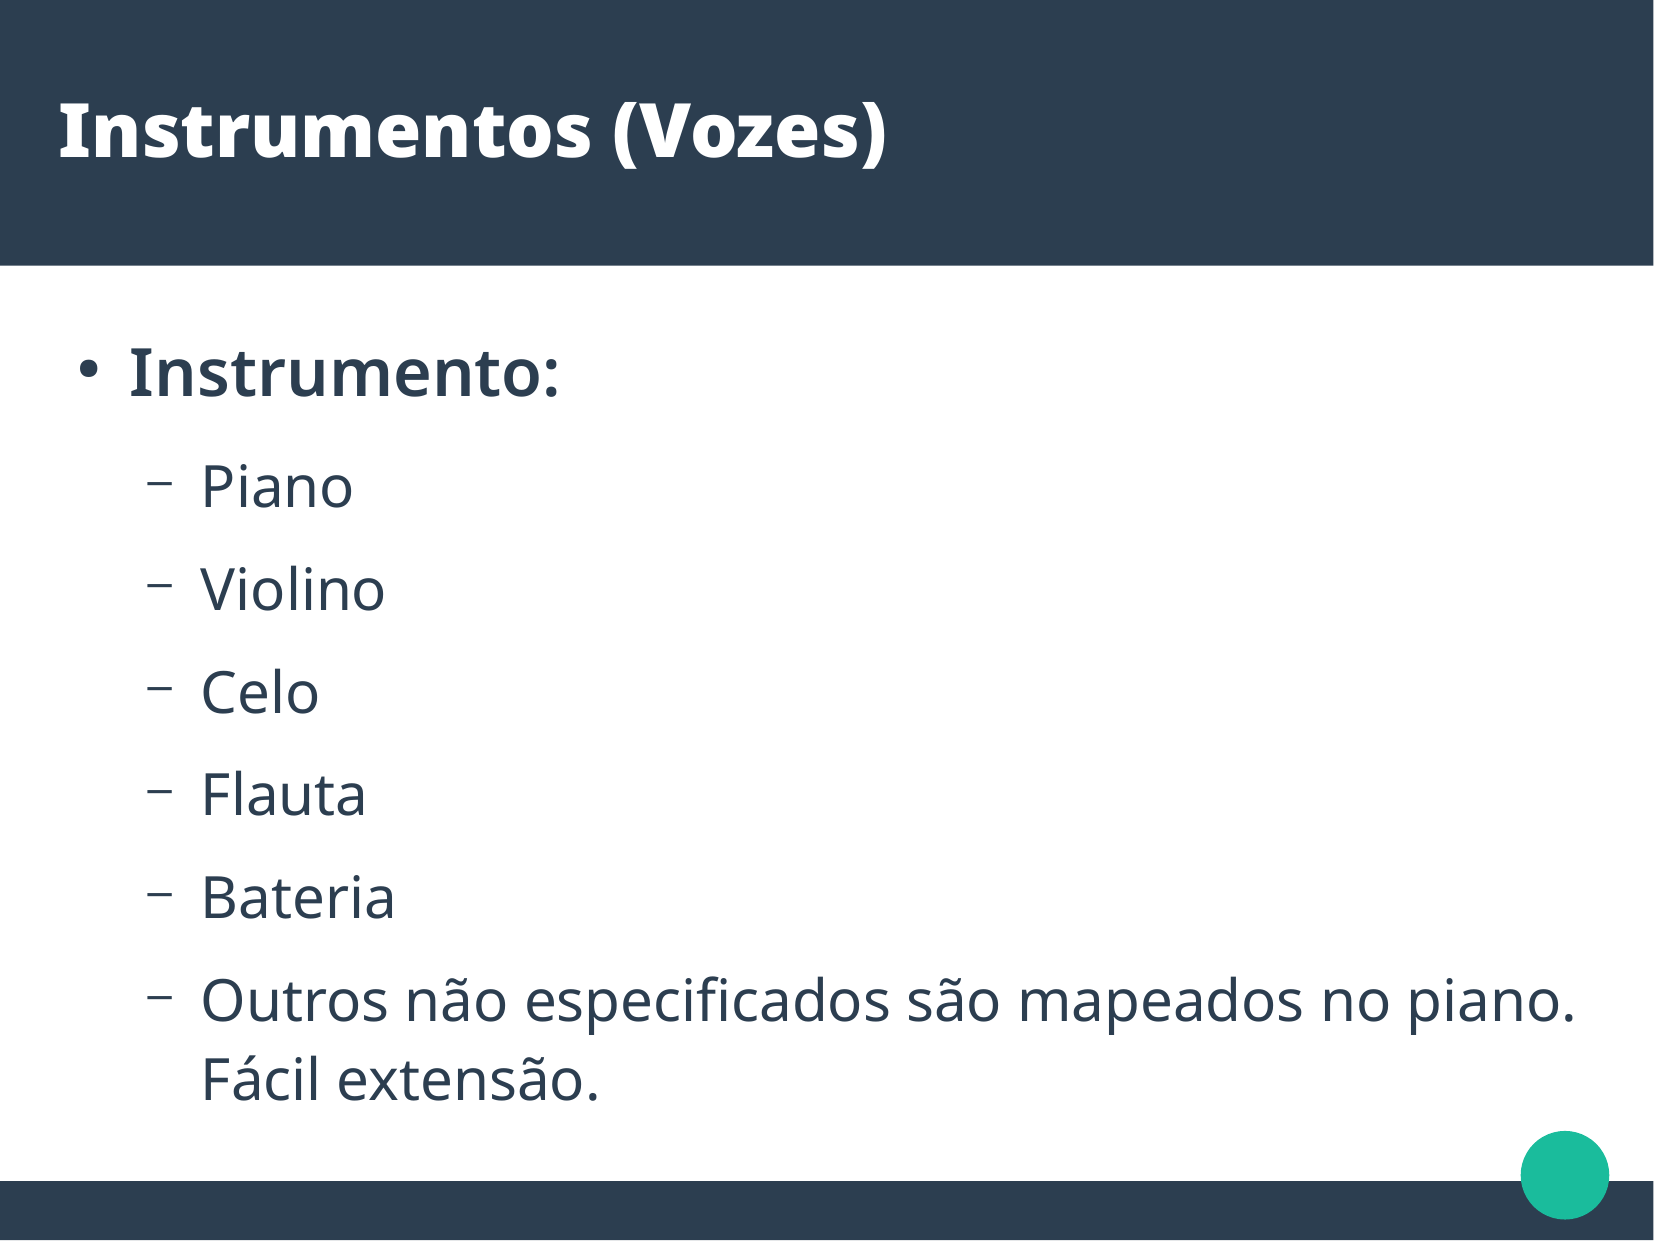

# Instrumentos (Vozes)
Instrumento:
Piano
Violino
Celo
Flauta
Bateria
Outros não especificados são mapeados no piano. Fácil extensão.